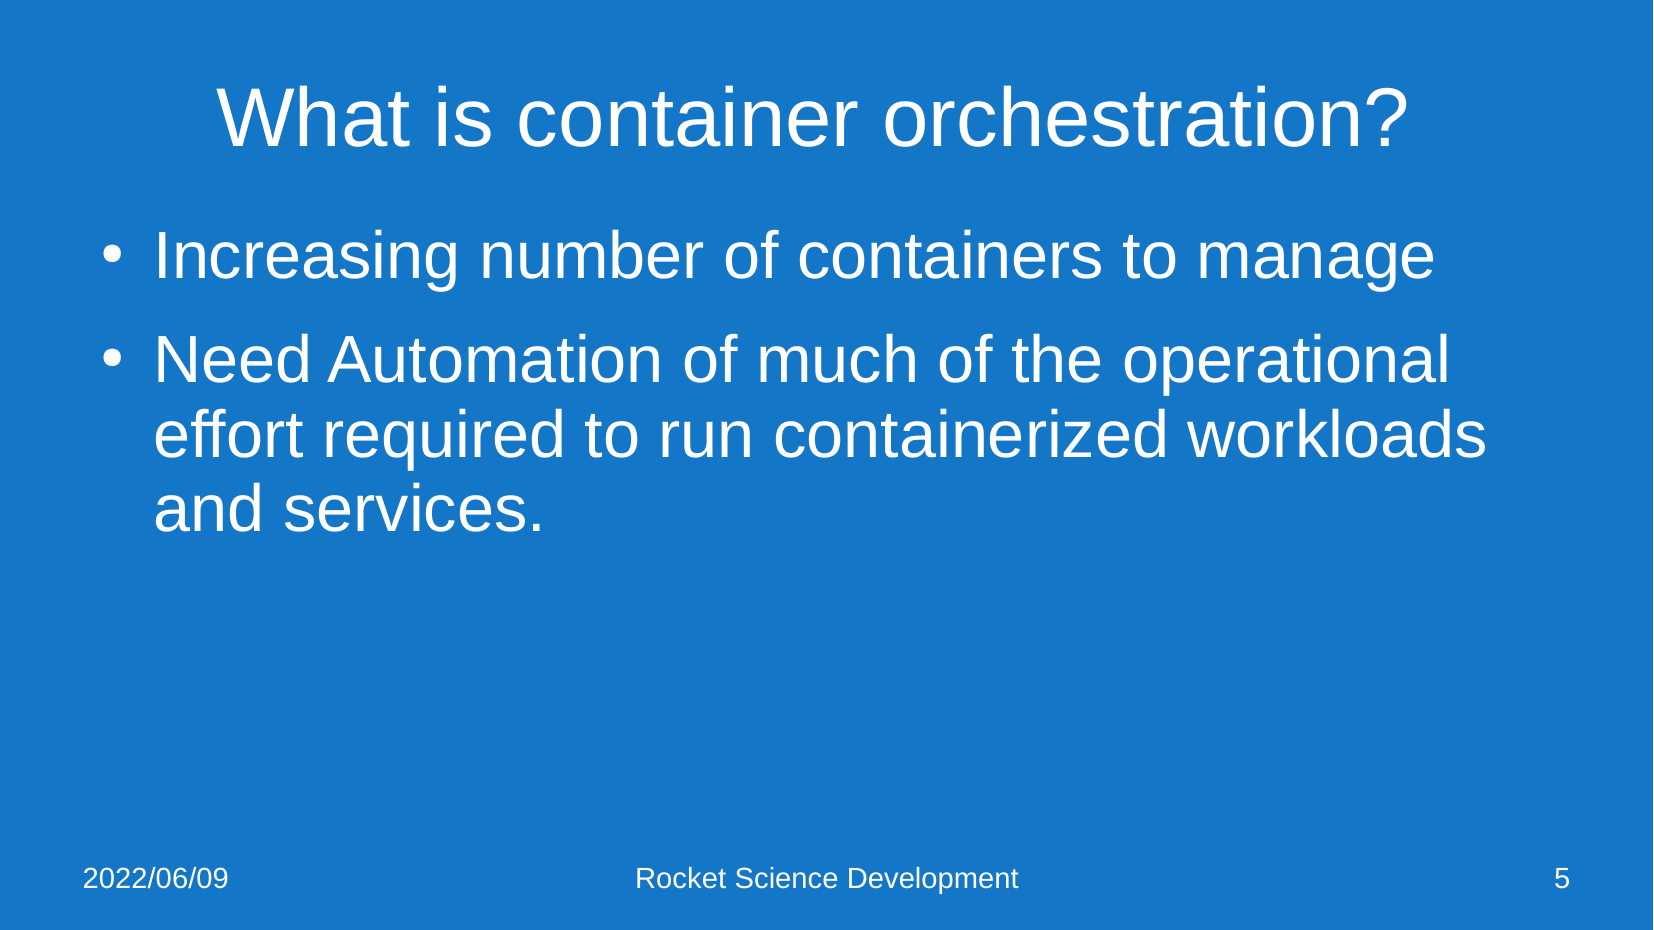

# What is container orchestration?
Increasing number of containers to manage
Need Automation of much of the operational effort required to run containerized workloads and services.
2022/06/09
Rocket Science Development
5